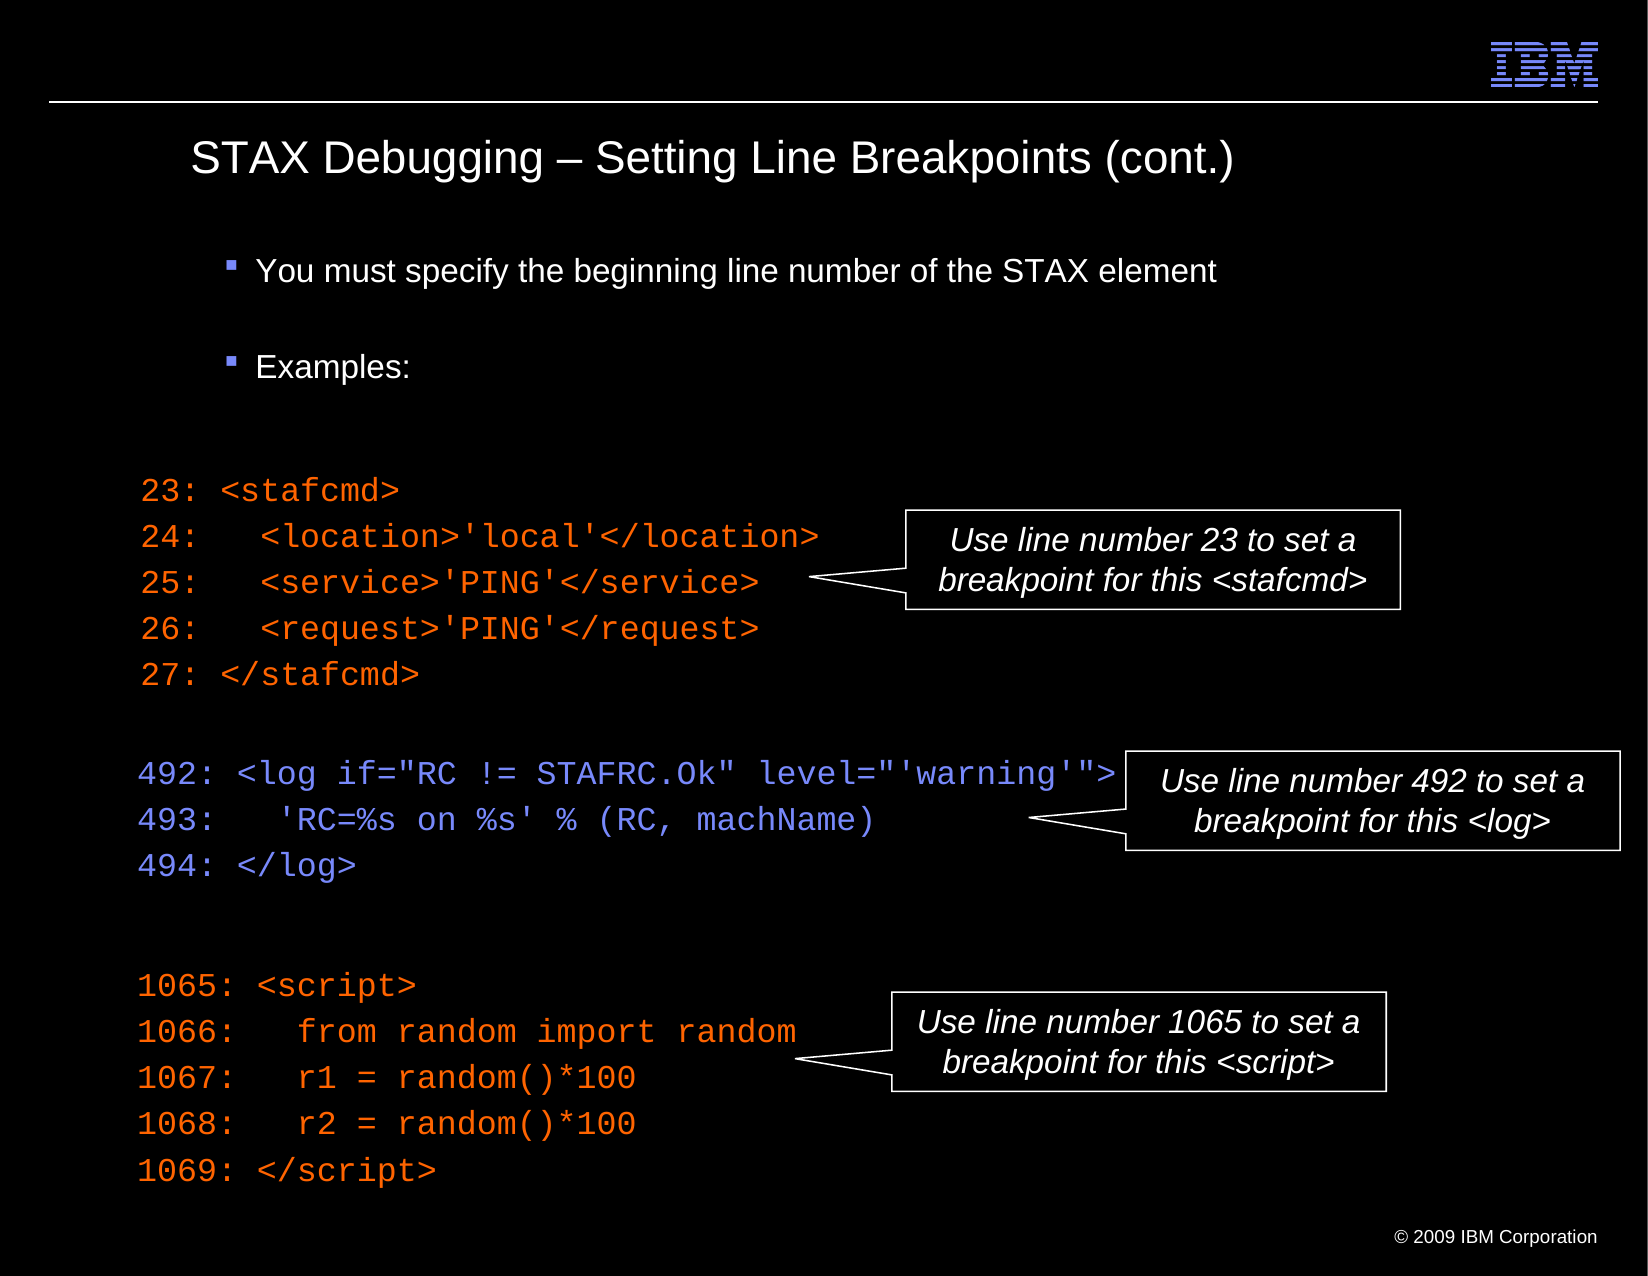

STAX Debugging – Setting Line Breakpoints (cont.)
# You must specify the beginning line number of the STAX element
Examples:
23: <stafcmd>
24: <location>'local'</location>
25: <service>'PING'</service>
26: <request>'PING'</request>
27: </stafcmd>
Use line number 23 to set a breakpoint for this <stafcmd>
492: <log if="RC != STAFRC.Ok" level="'warning'">
493: 'RC=%s on %s' % (RC, machName)
494: </log>
Use line number 492 to set a breakpoint for this <log>
1065: <script>
1066: from random import random
1067: r1 = random()*100
1068: r2 = random()*100
1069: </script>
Use line number 1065 to set a breakpoint for this <script>